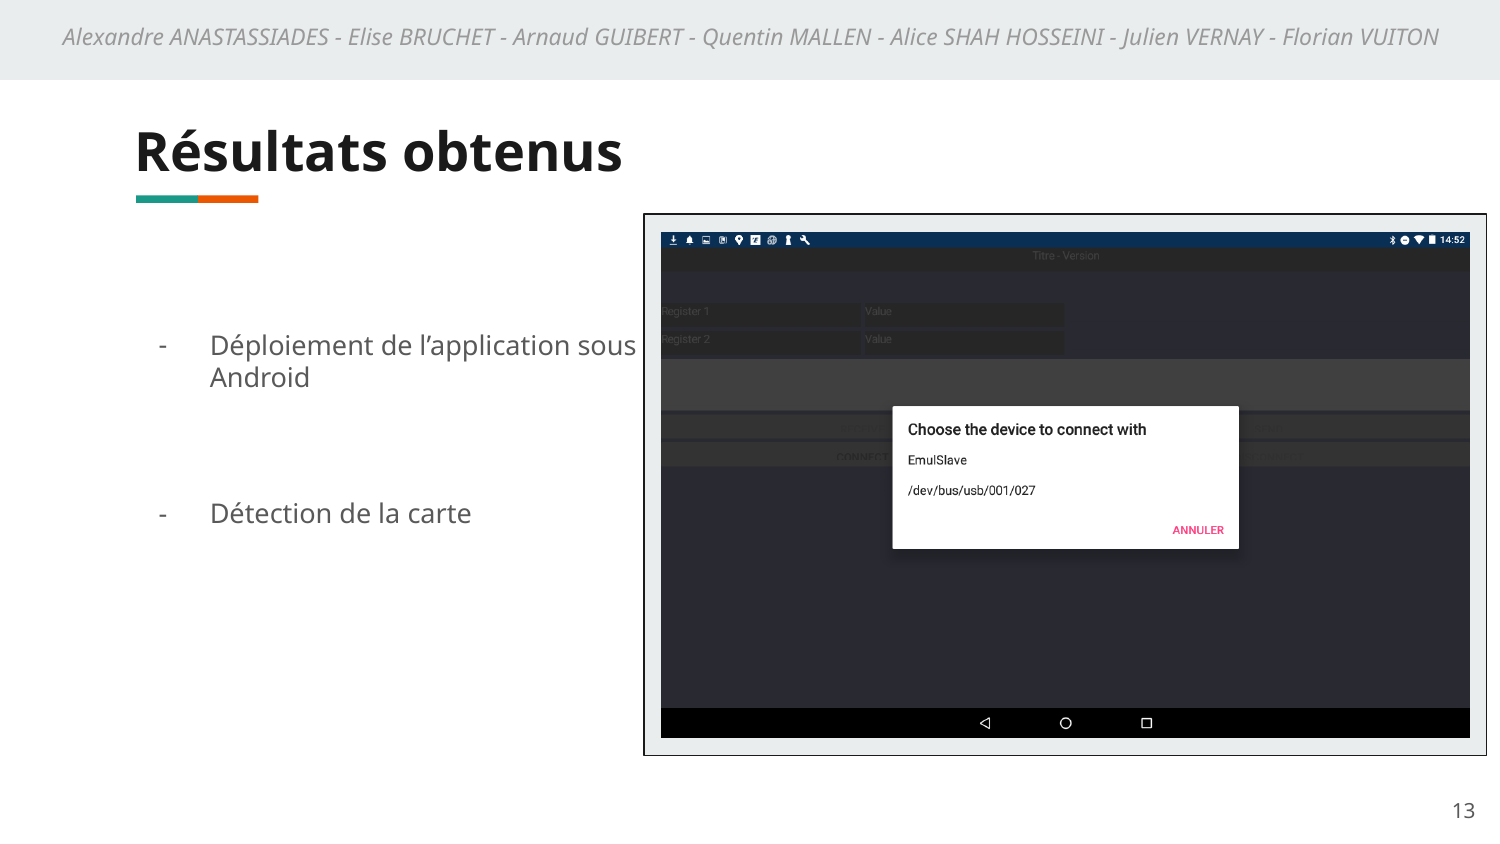

Alexandre ANASTASSIADES - Elise BRUCHET - Arnaud GUIBERT - Quentin MALLEN - Alice SHAH HOSSEINI - Julien VERNAY - Florian VUITON
# Résultats obtenus
Déploiement de l’application sous Android
Détection de la carte